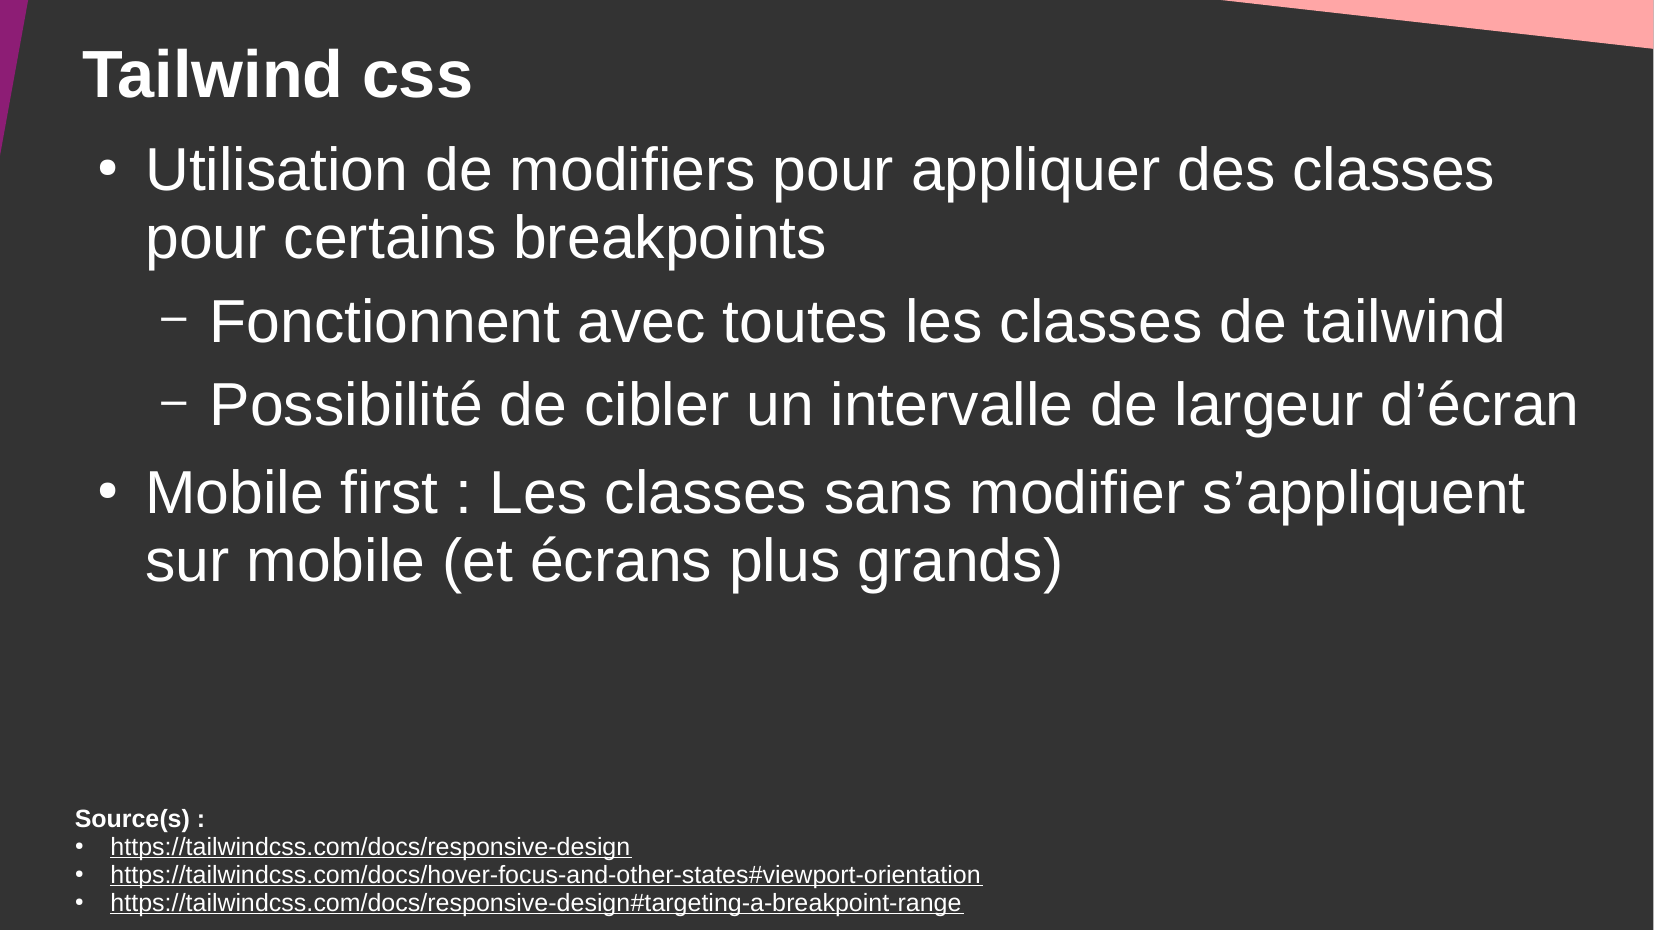

# Tailwind css
Utilisation de modifiers pour appliquer des classes pour certains breakpoints
Fonctionnent avec toutes les classes de tailwind
Possibilité de cibler un intervalle de largeur d’écran
Mobile first : Les classes sans modifier s’appliquent sur mobile (et écrans plus grands)
Source(s) :
https://tailwindcss.com/docs/responsive-design
https://tailwindcss.com/docs/hover-focus-and-other-states#viewport-orientation
https://tailwindcss.com/docs/responsive-design#targeting-a-breakpoint-range